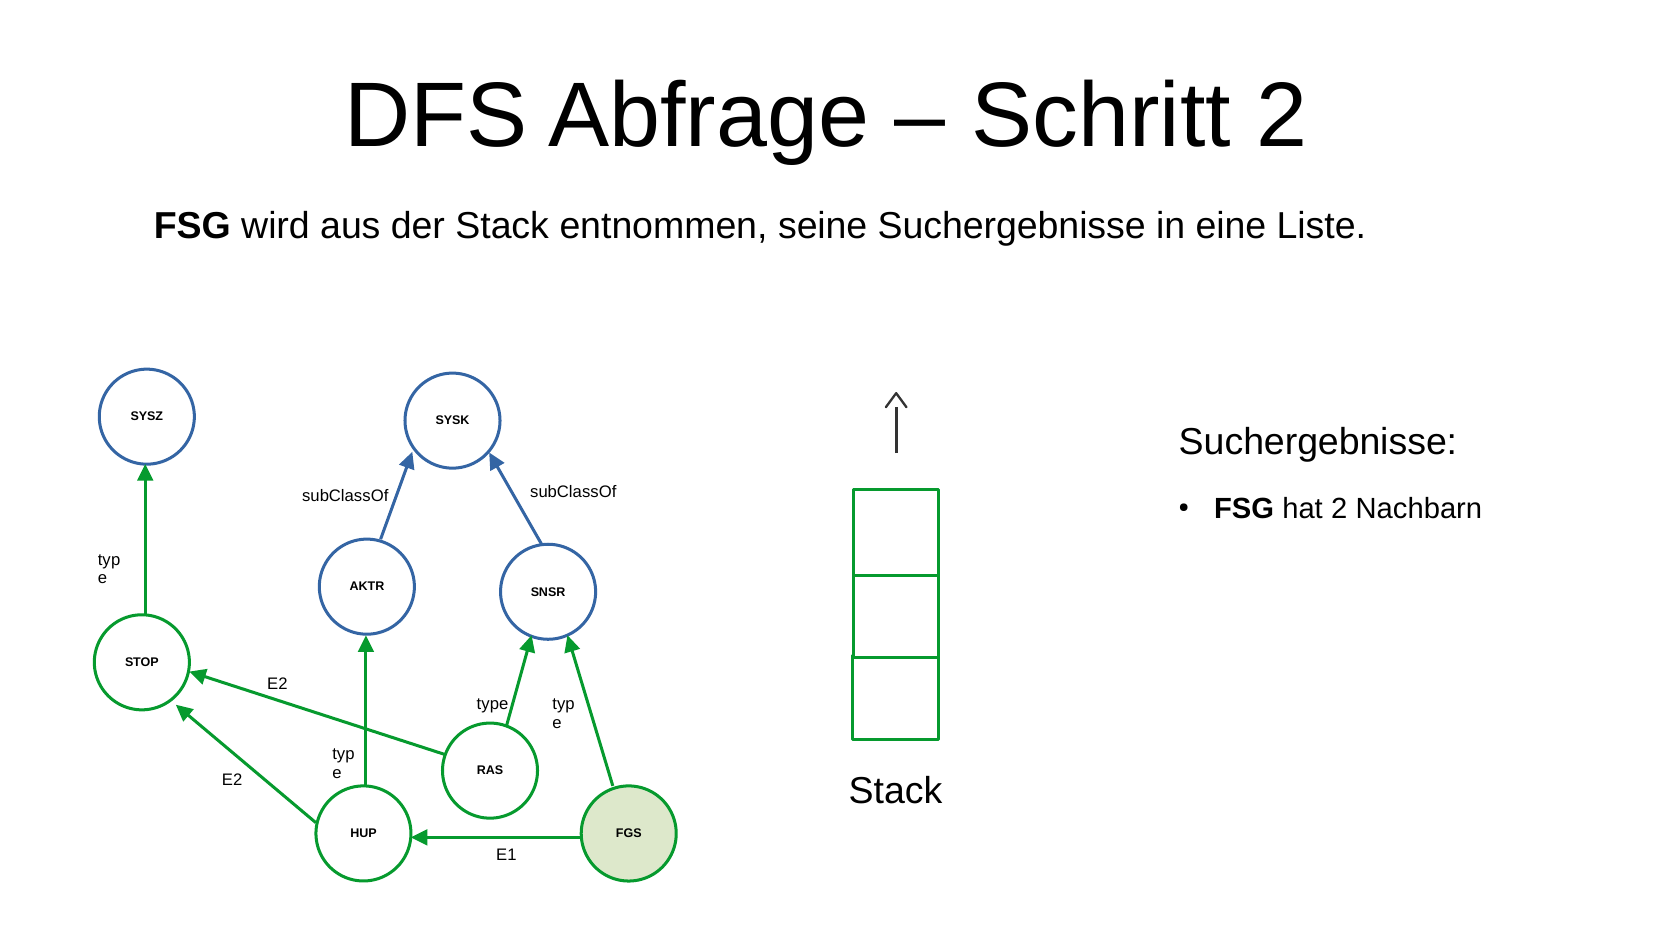

# DFS Abfrage – Schritt 2
FSG wird aus der Stack entnommen, seine Suchergebnisse in eine Liste.
SYSZ
SYSK
Suchergebnisse:
subClassOf
subClassOf
FSG hat 2 Nachbarn
AKTR
type
SNSR
STOP
E2
type
type
RAS
type
Stack
E2
FGS
HUP
E1